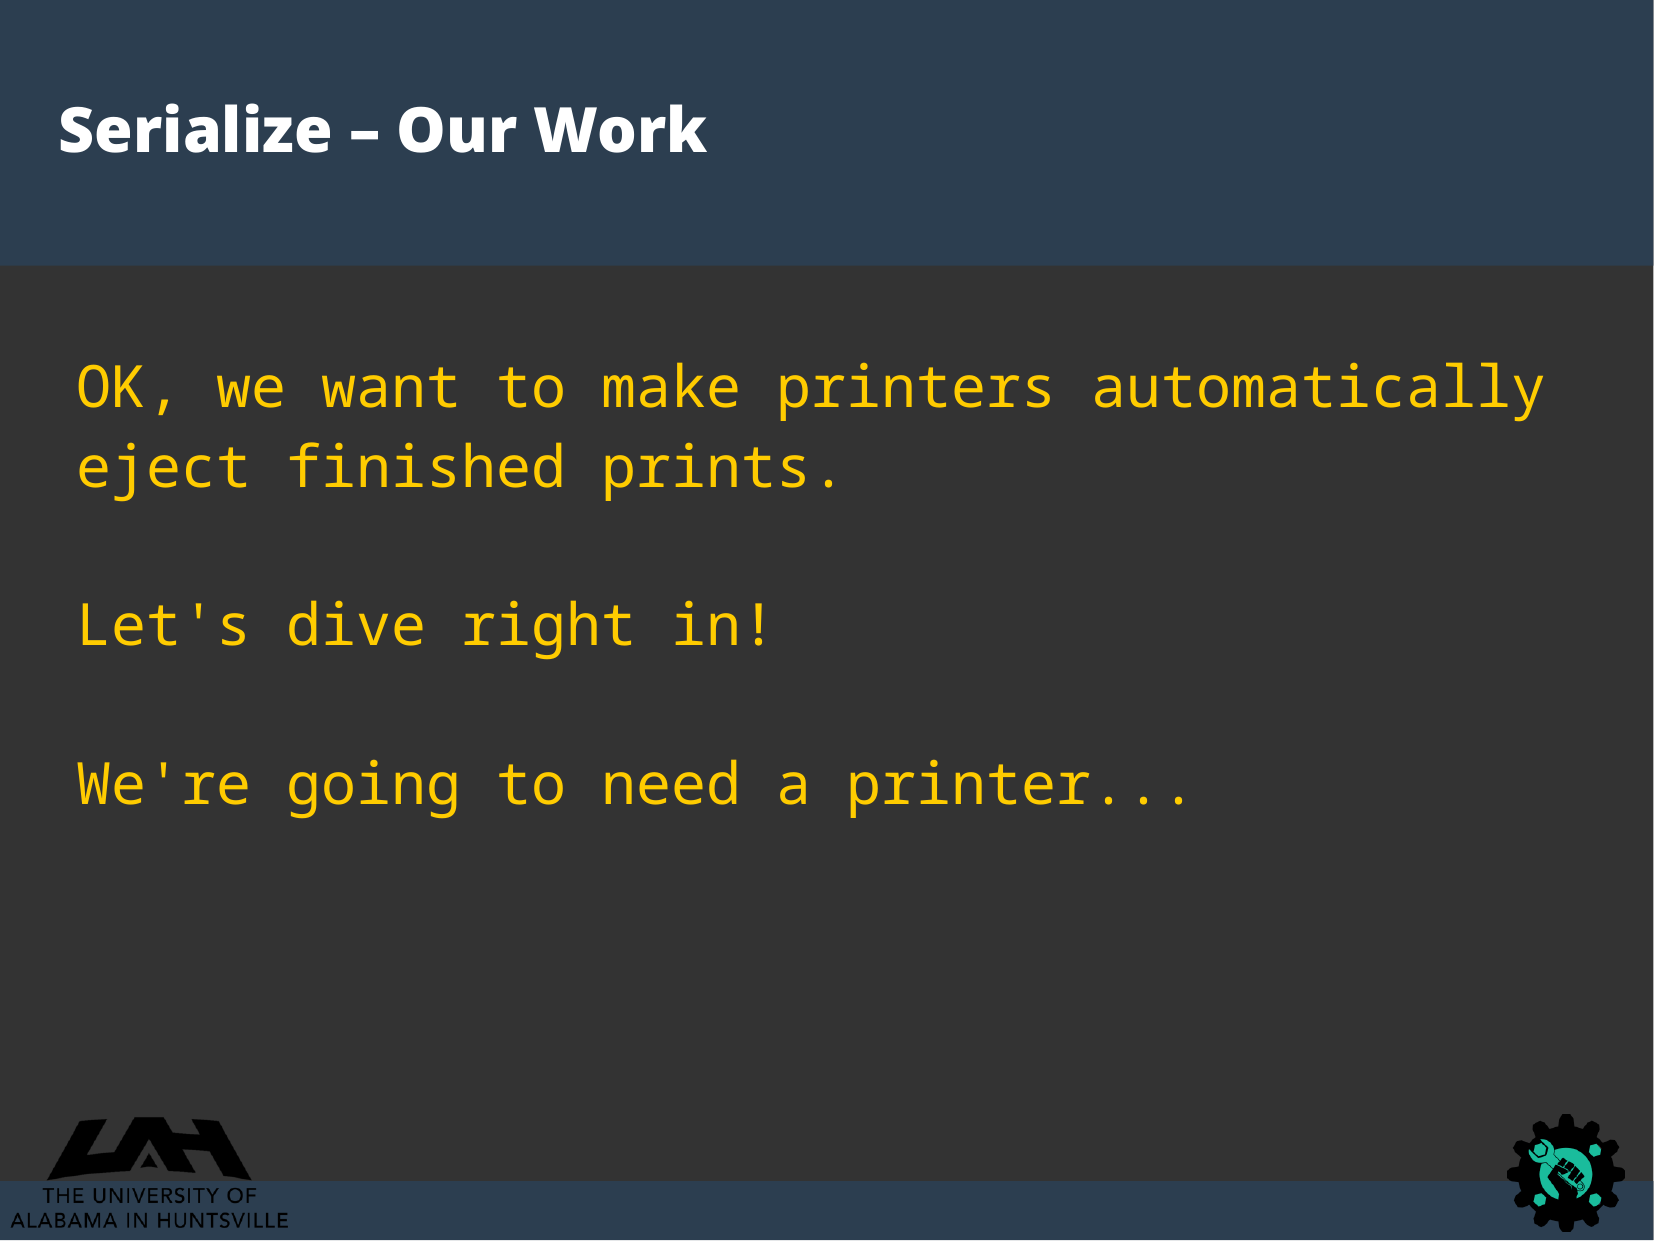

# Serialize – Our Work
OK, we want to make printers automatically eject finished prints.
Let's dive right in!
We're going to need a printer...